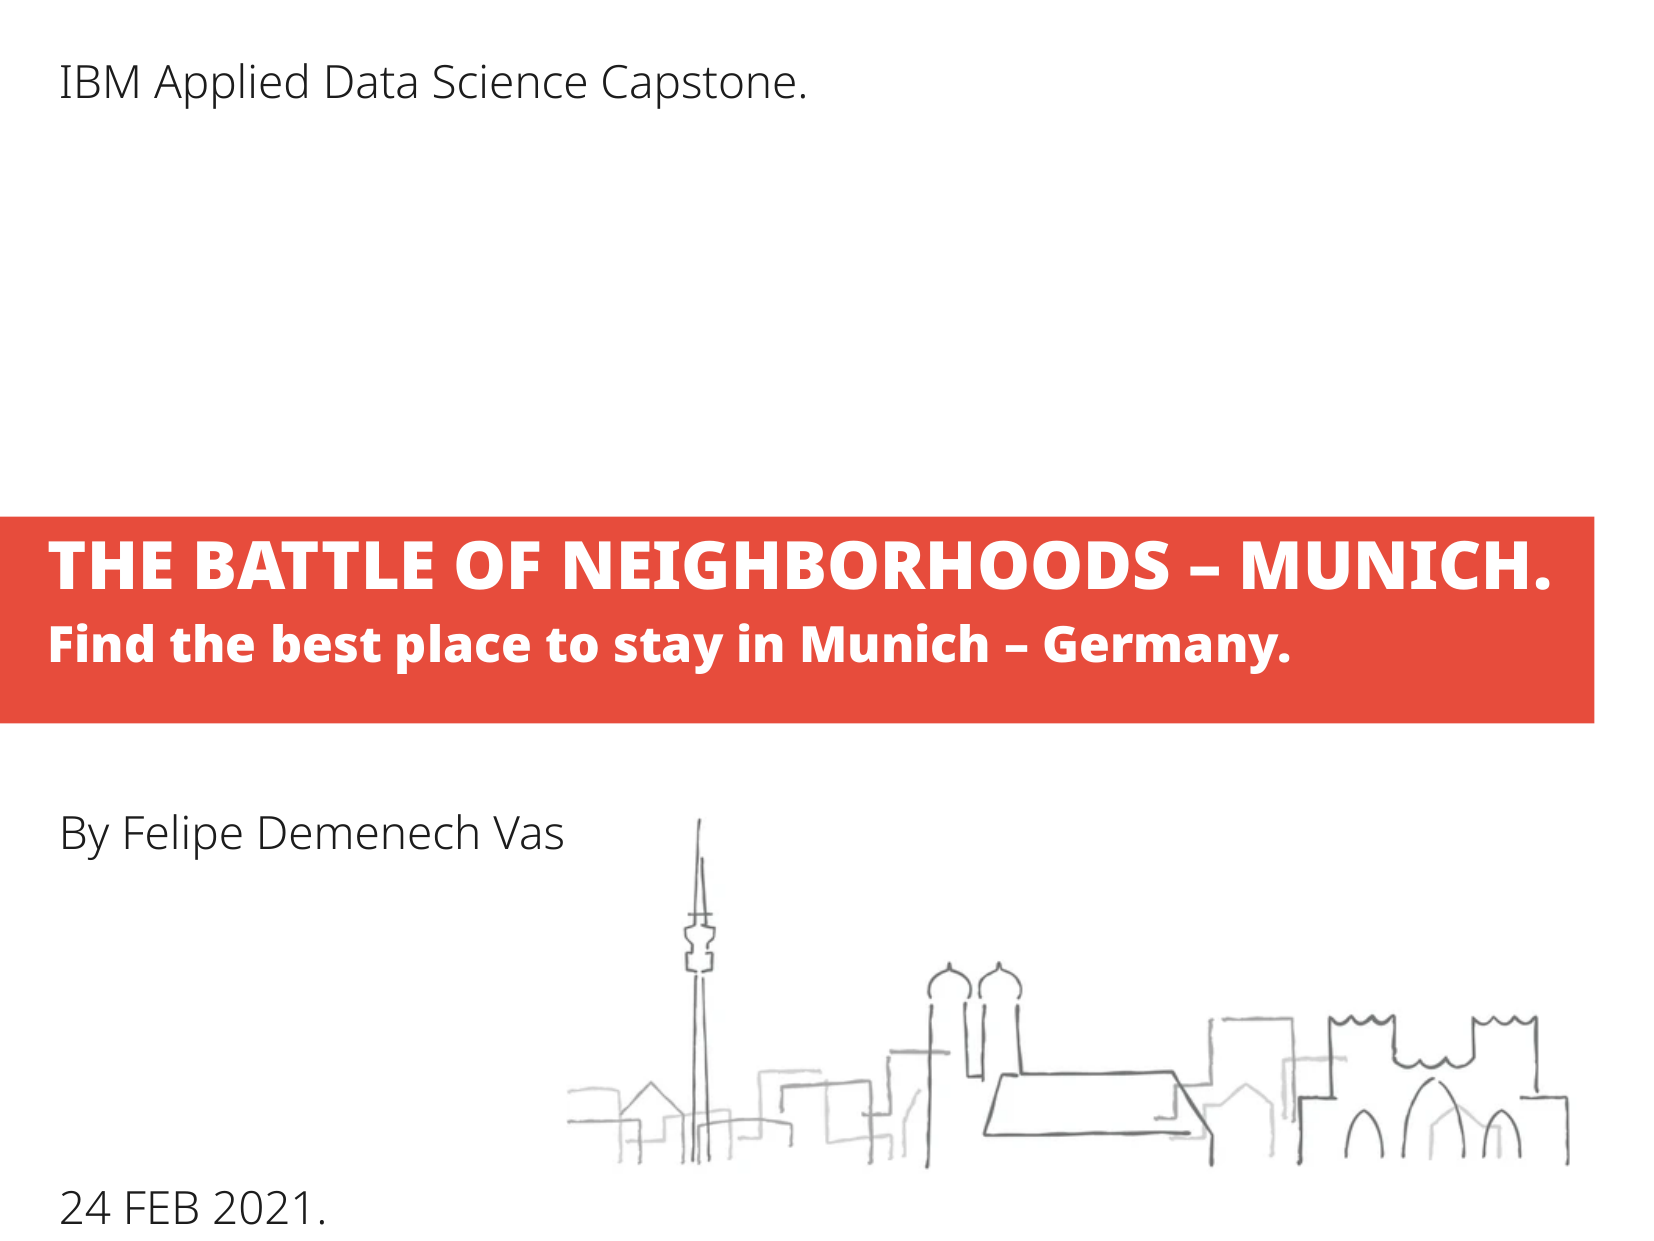

# IBM Applied Data Science Capstone.
By Felipe Demenech Vasconcelos.
24 FEB 2021.
THE BATTLE OF NEIGHBORHOODS – MUNICH.
Find the best place to stay in Munich – Germany.